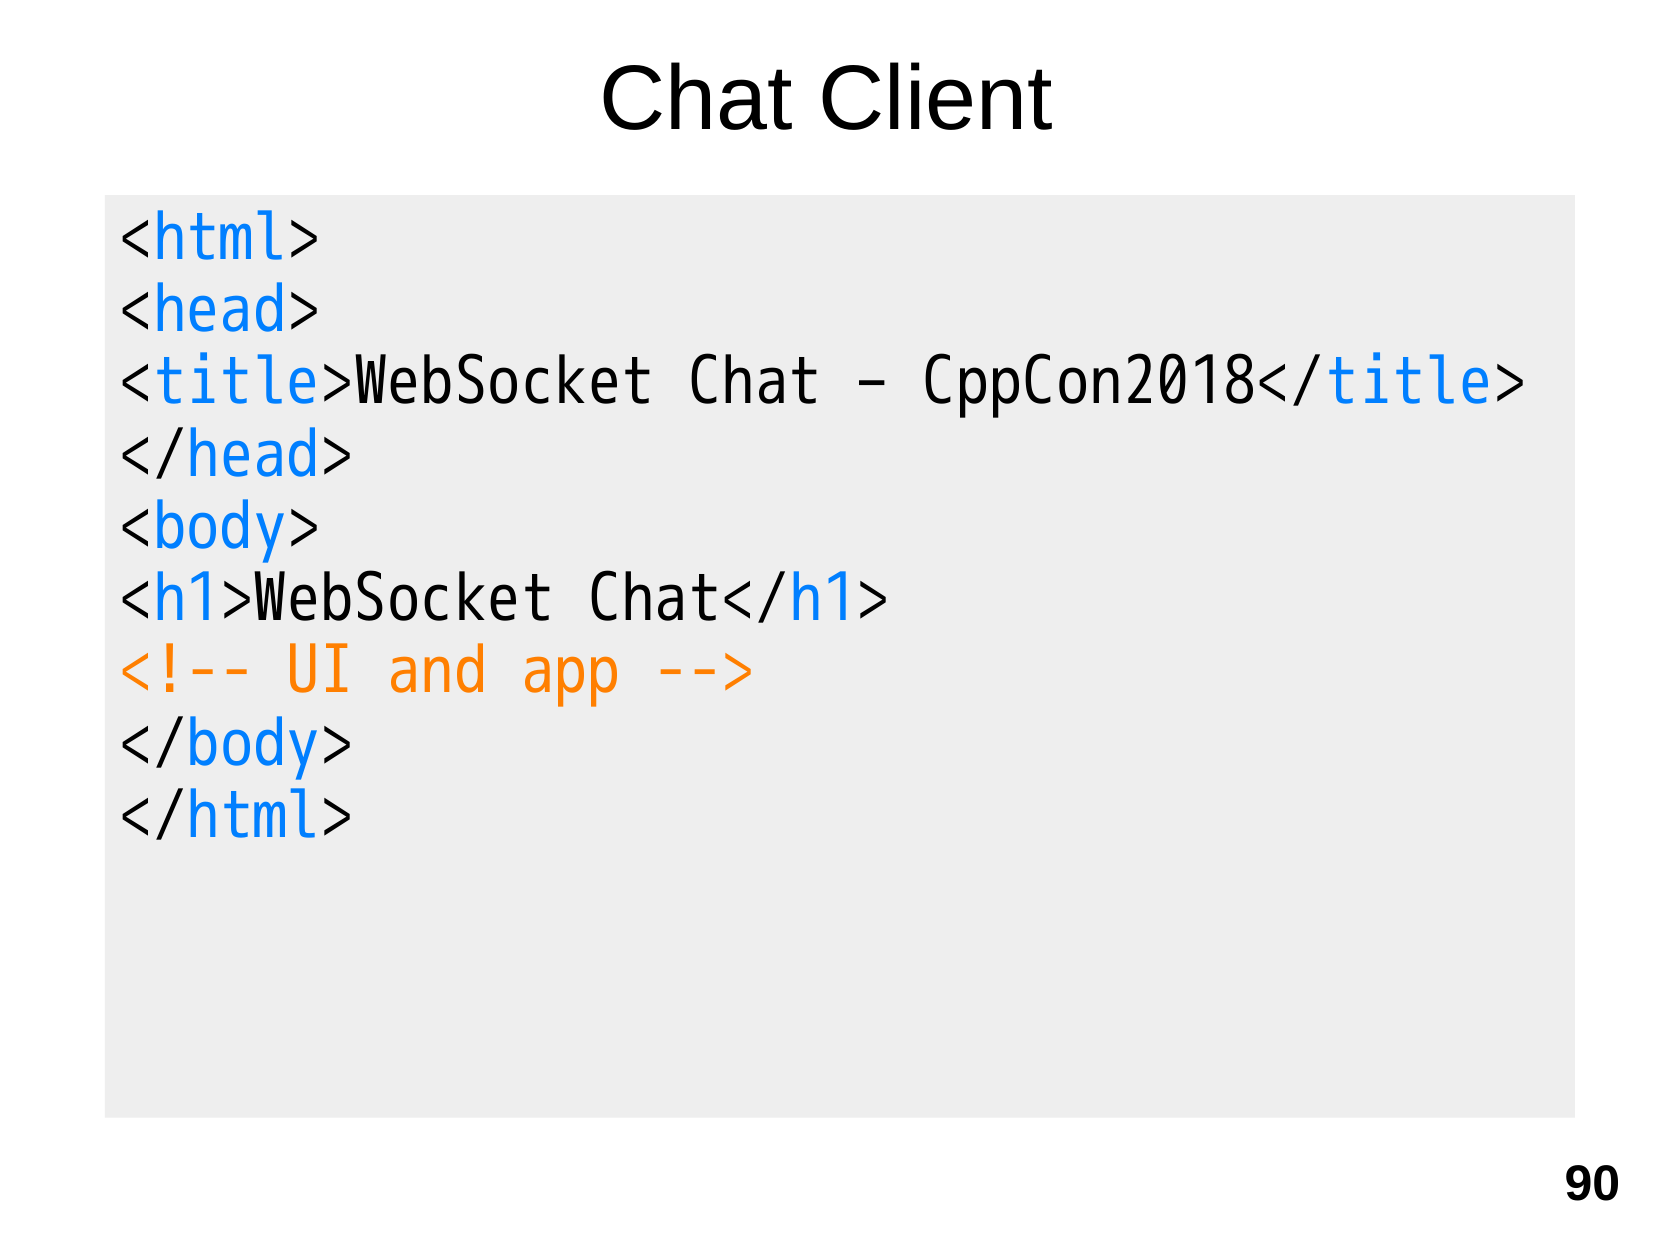

# Chat Client
<html>
<head>
<title>WebSocket Chat – CppCon2018</title>
</head>
<body>
<h1>WebSocket Chat</h1>
<!-- UI and app -->
</body>
</html>
90